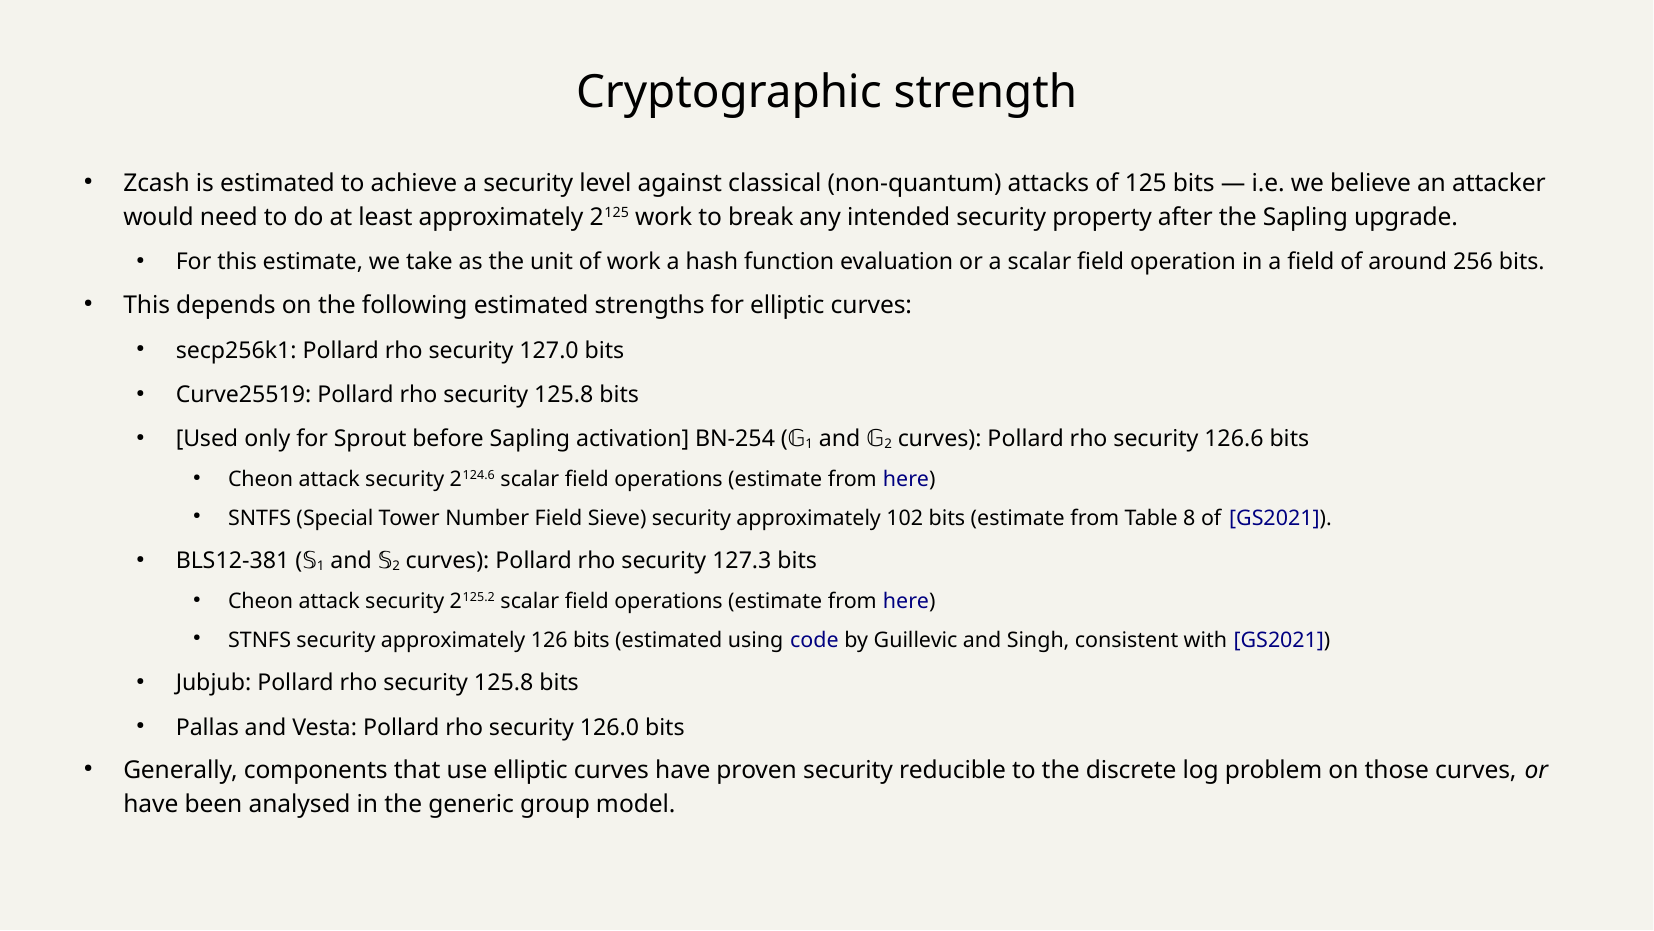

# Cryptographic strength
Zcash is estimated to achieve a security level against classical (non-quantum) attacks of 125 bits — i.e. we believe an attacker would need to do at least approximately 2125 work to break any intended security property after the Sapling upgrade.
For this estimate, we take as the unit of work a hash function evaluation or a scalar field operation in a field of around 256 bits.
This depends on the following estimated strengths for elliptic curves:
secp256k1: Pollard rho security 127.0 bits
Curve25519: Pollard rho security 125.8 bits
[Used only for Sprout before Sapling activation] BN-254 (𝔾1 and 𝔾2 curves): Pollard rho security 126.6 bits
Cheon attack security 2124.6 scalar field operations (estimate from here)
SNTFS (Special Tower Number Field Sieve) security approximately 102 bits (estimate from Table 8 of [GS2021]).
BLS12-381 (𝕊1 and 𝕊2 curves): Pollard rho security 127.3 bits
Cheon attack security 2125.2 scalar field operations (estimate from here)
STNFS security approximately 126 bits (estimated using code by Guillevic and Singh, consistent with [GS2021])
Jubjub: Pollard rho security 125.8 bits
Pallas and Vesta: Pollard rho security 126.0 bits
Generally, components that use elliptic curves have proven security reducible to the discrete log problem on those curves, or have been analysed in the generic group model.